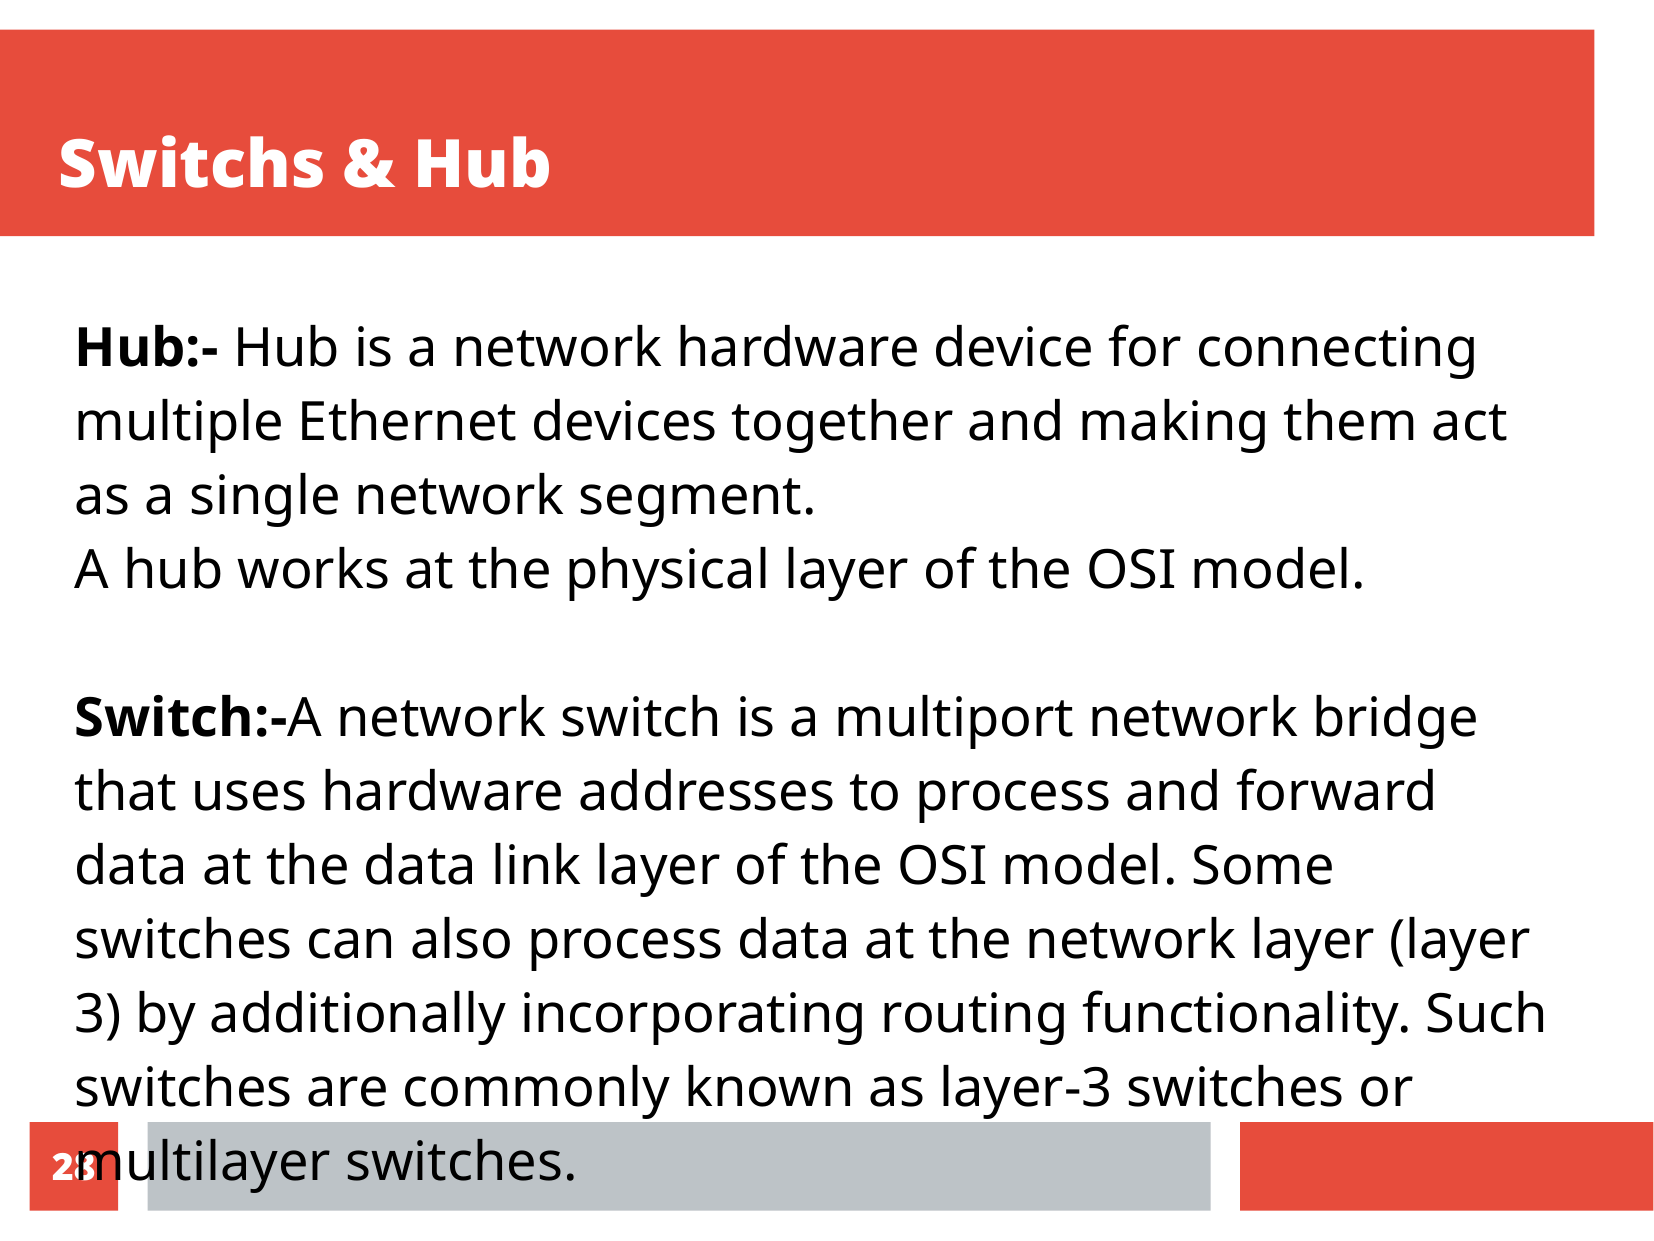

# Switchs & Hub
Hub:- Hub is a network hardware device for connecting multiple Ethernet devices together and making them act as a single network segment.
A hub works at the physical layer of the OSI model.
Switch:-A network switch is a multiport network bridge that uses hardware addresses to process and forward data at the data link layer of the OSI model. Some switches can also process data at the network layer (layer 3) by additionally incorporating routing functionality. Such switches are commonly known as layer-3 switches or multilayer switches.
28